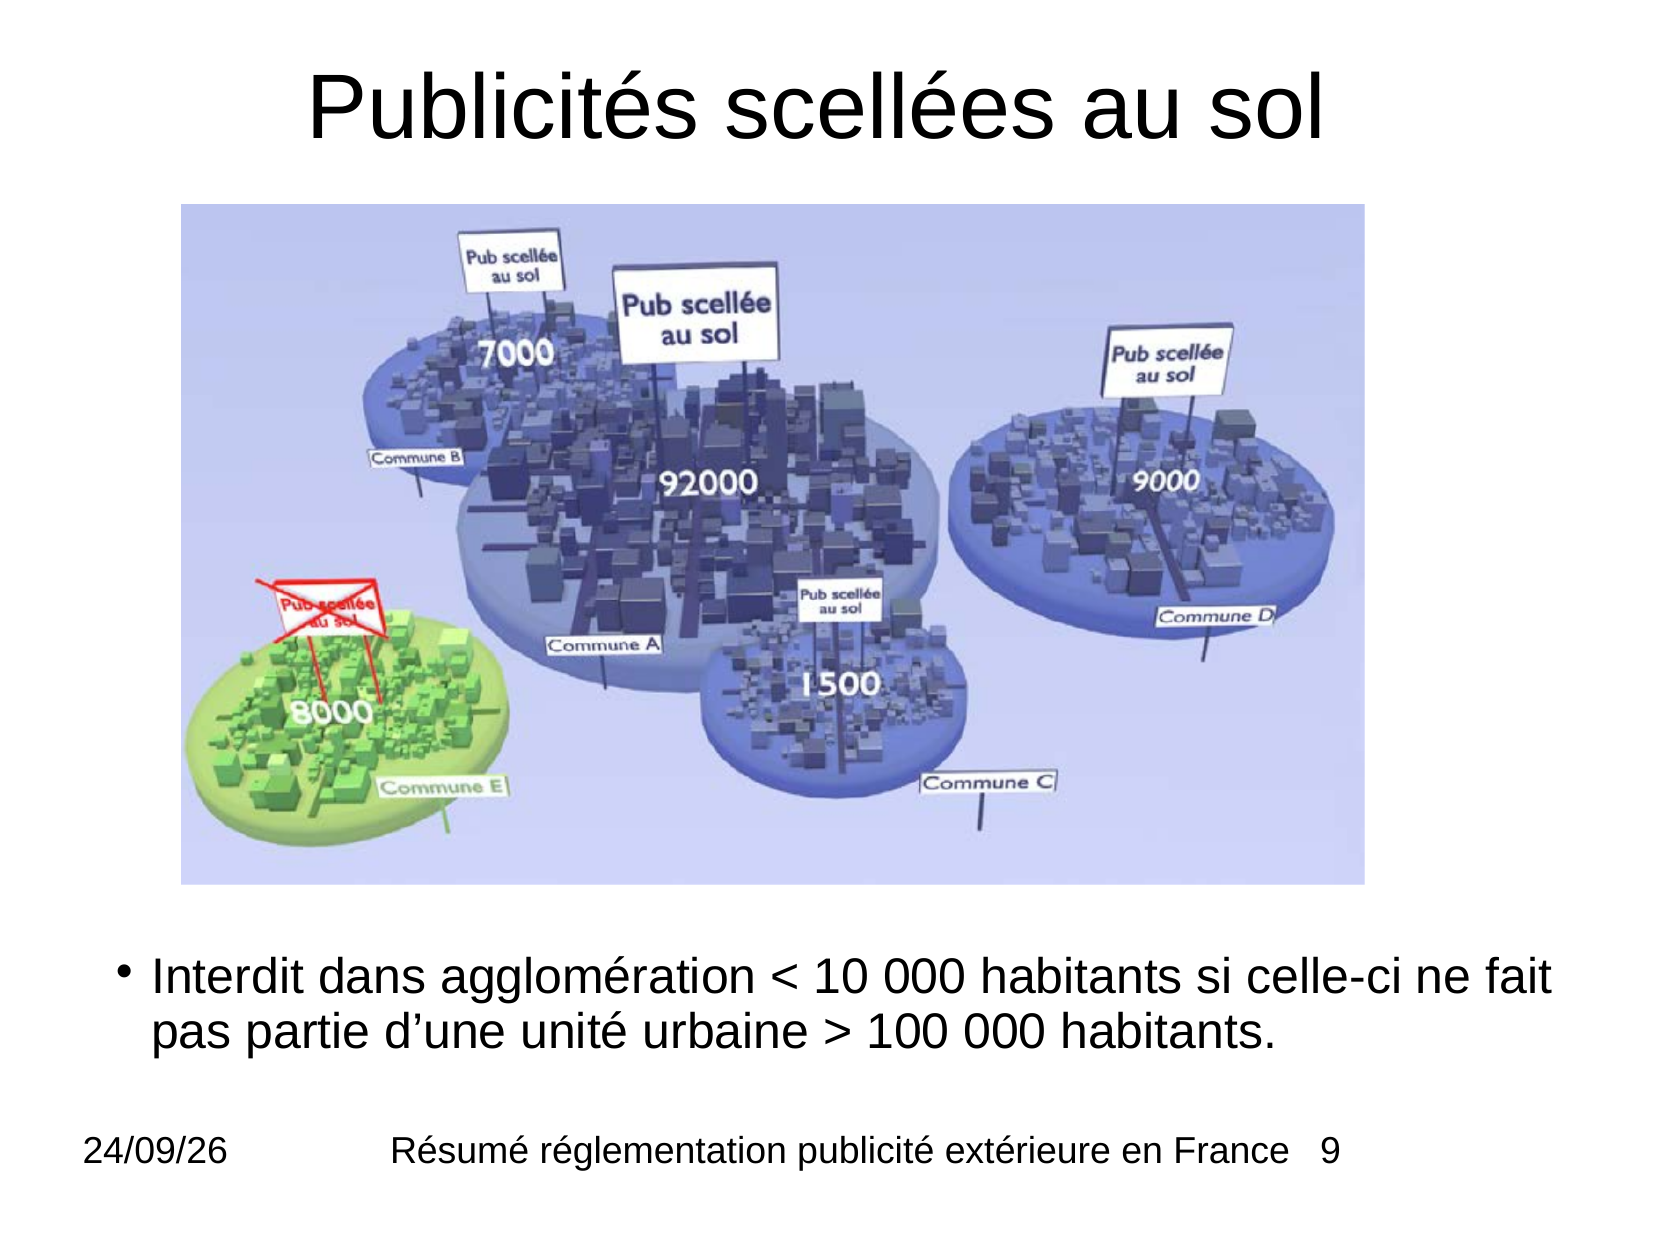

# Publicités scellées au sol
Interdit dans agglomération < 10 000 habitants si celle-ci ne fait pas partie d’une unité urbaine > 100 000 habitants.
Résumé réglementation publicité extérieure en France
9